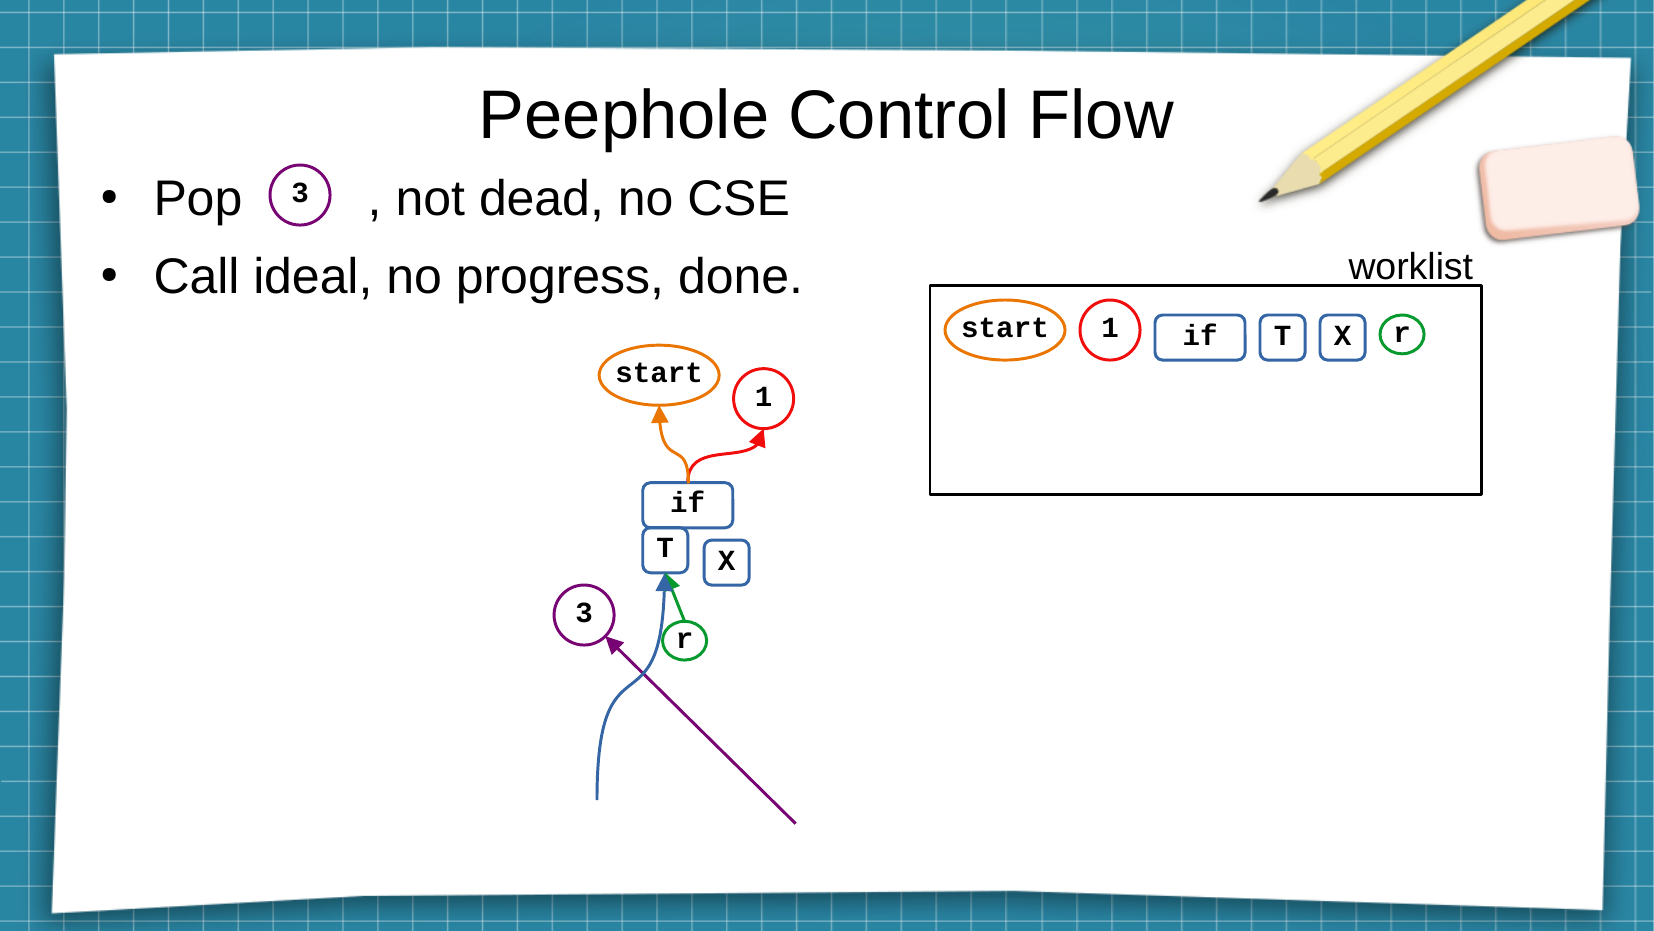

# Peephole Control Flow
3
Pop , not dead, no CSE
Call ideal, no progress, done.
worklist
start
1
if
T
X
r
start
1
if
T
X
3
r